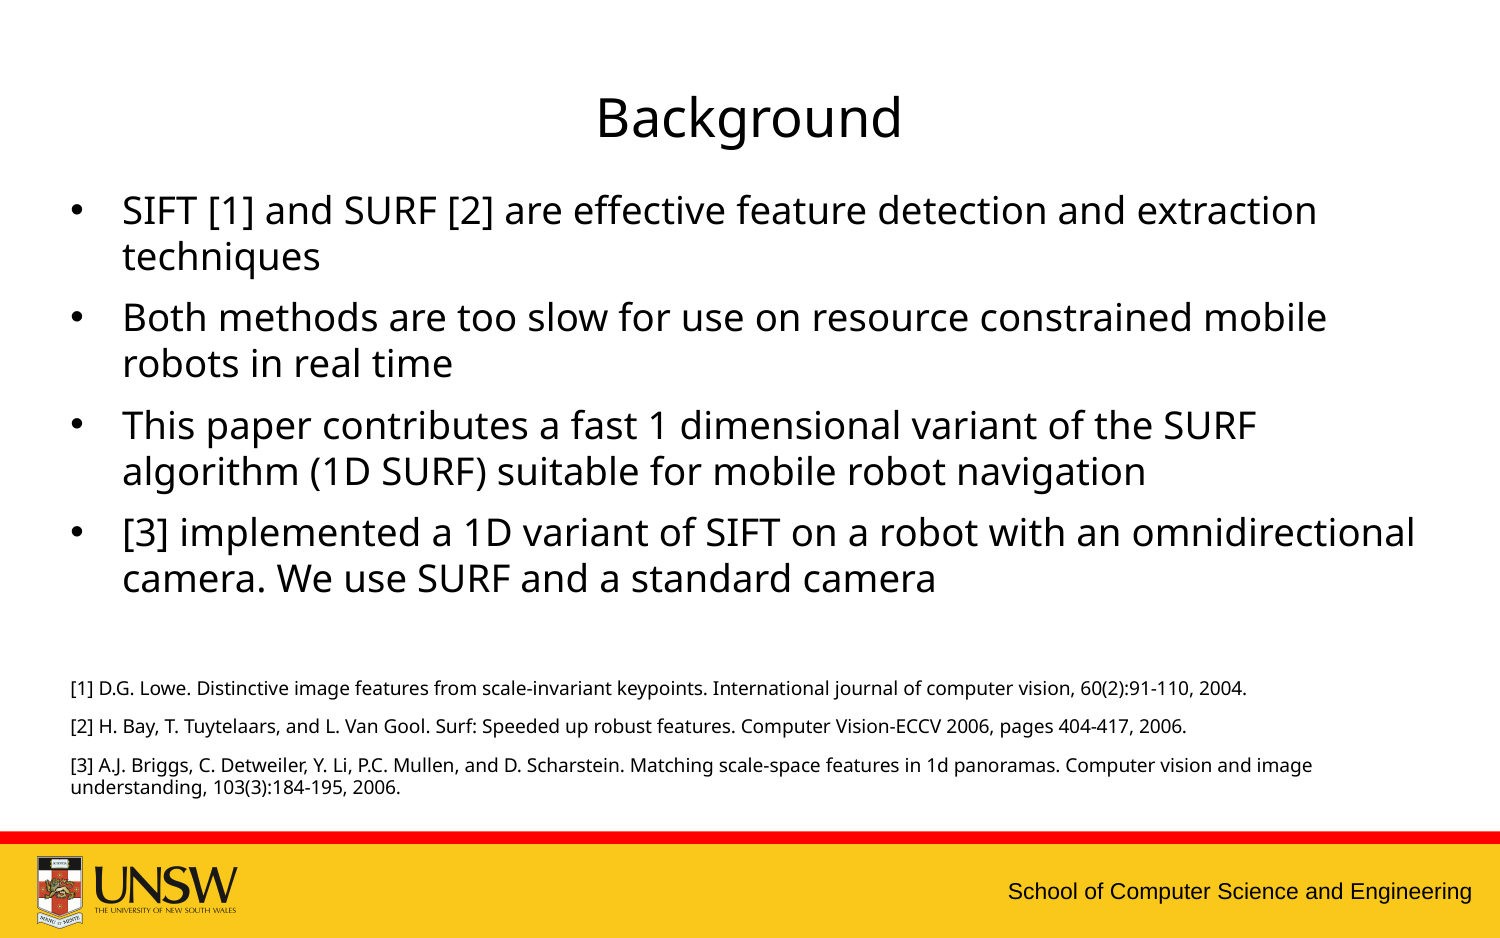

# Background
SIFT [1] and SURF [2] are effective feature detection and extraction techniques
Both methods are too slow for use on resource constrained mobile robots in real time
This paper contributes a fast 1 dimensional variant of the SURF algorithm (1D SURF) suitable for mobile robot navigation
[3] implemented a 1D variant of SIFT on a robot with an omnidirectional camera. We use SURF and a standard camera
[1] D.G. Lowe. Distinctive image features from scale-invariant keypoints. International journal of computer vision, 60(2):91-110, 2004.
[2] H. Bay, T. Tuytelaars, and L. Van Gool. Surf: Speeded up robust features. Computer Vision-ECCV 2006, pages 404-417, 2006.
[3] A.J. Briggs, C. Detweiler, Y. Li, P.C. Mullen, and D. Scharstein. Matching scale-space features in 1d panoramas. Computer vision and image understanding, 103(3):184-195, 2006.